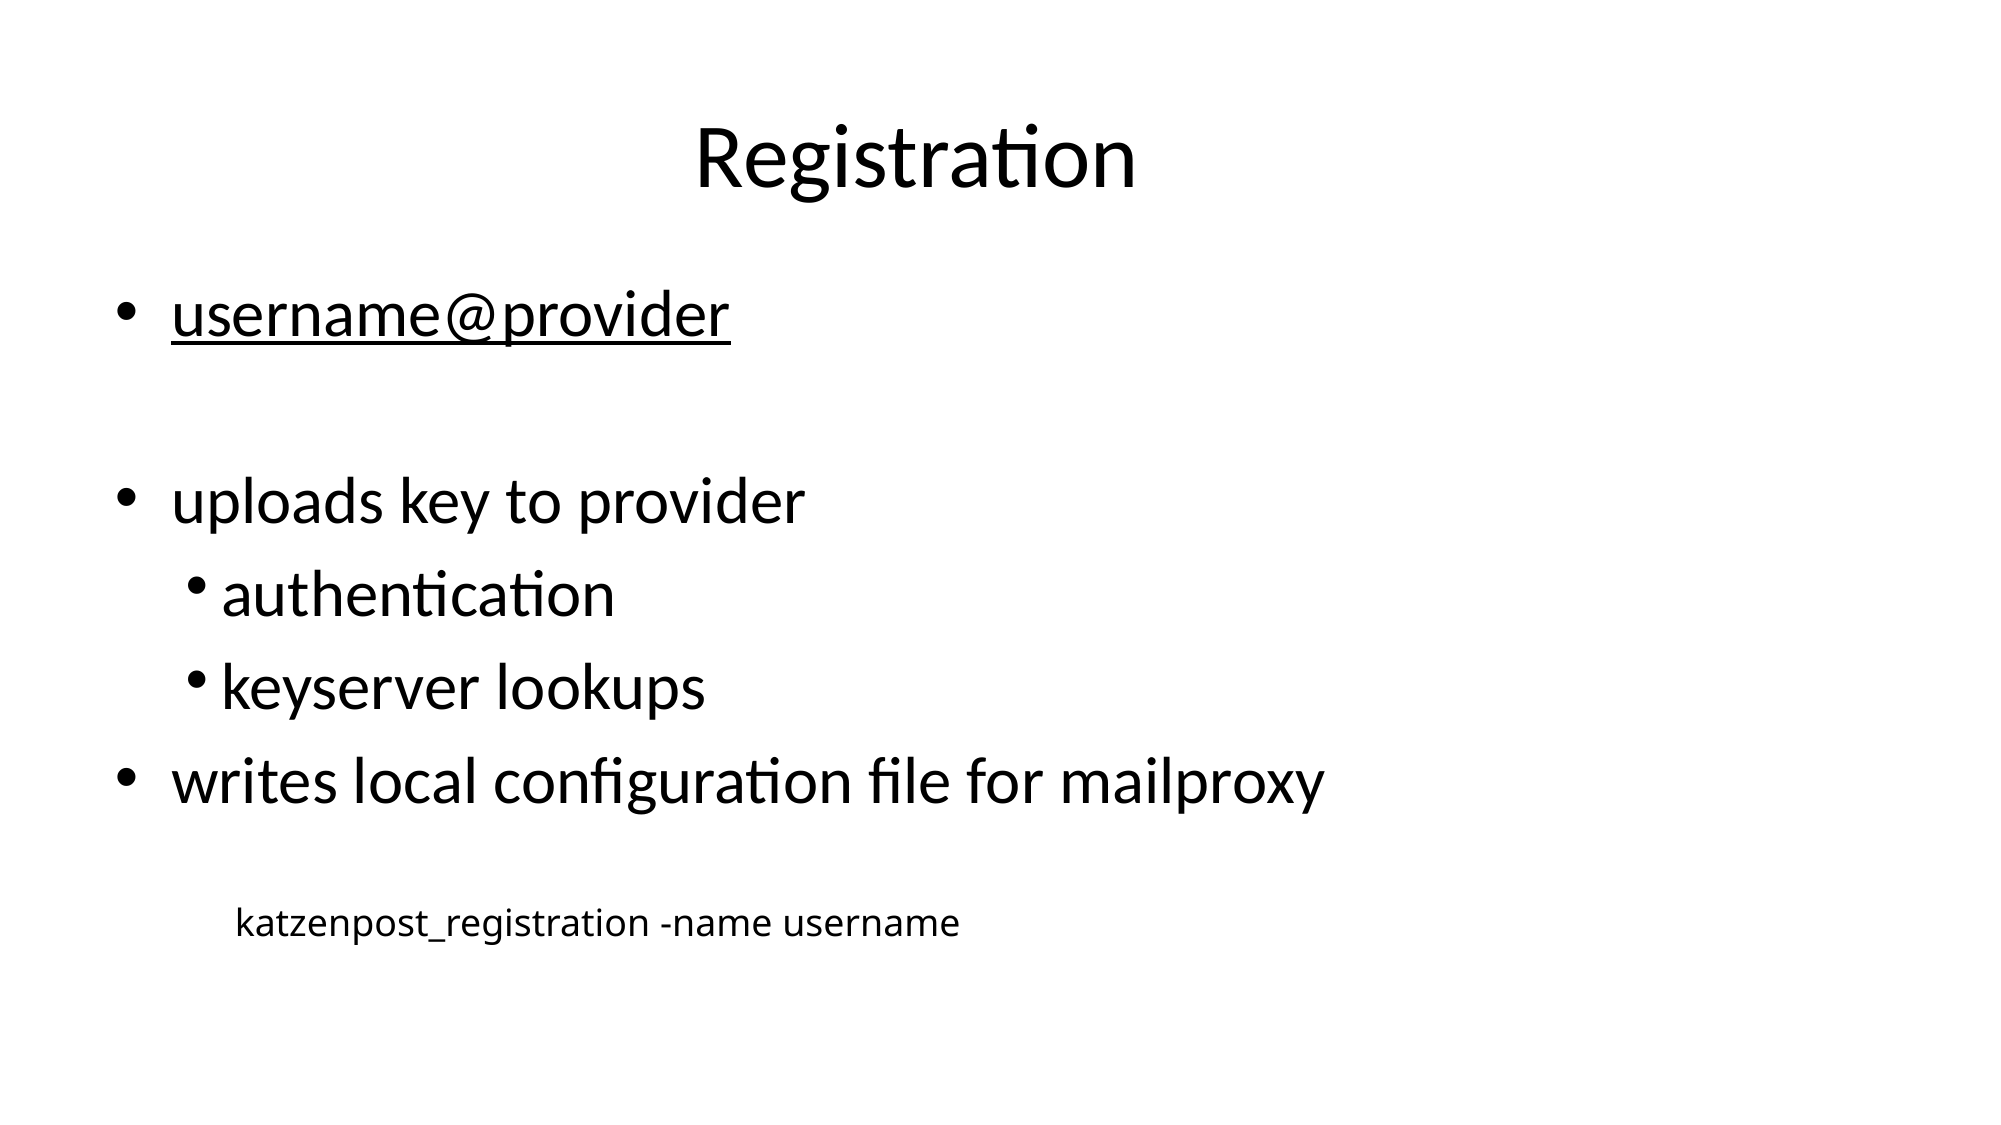

Registration
username@provider
uploads key to provider
authentication
keyserver lookups
writes local configuration file for mailproxy
katzenpost_registration -name username